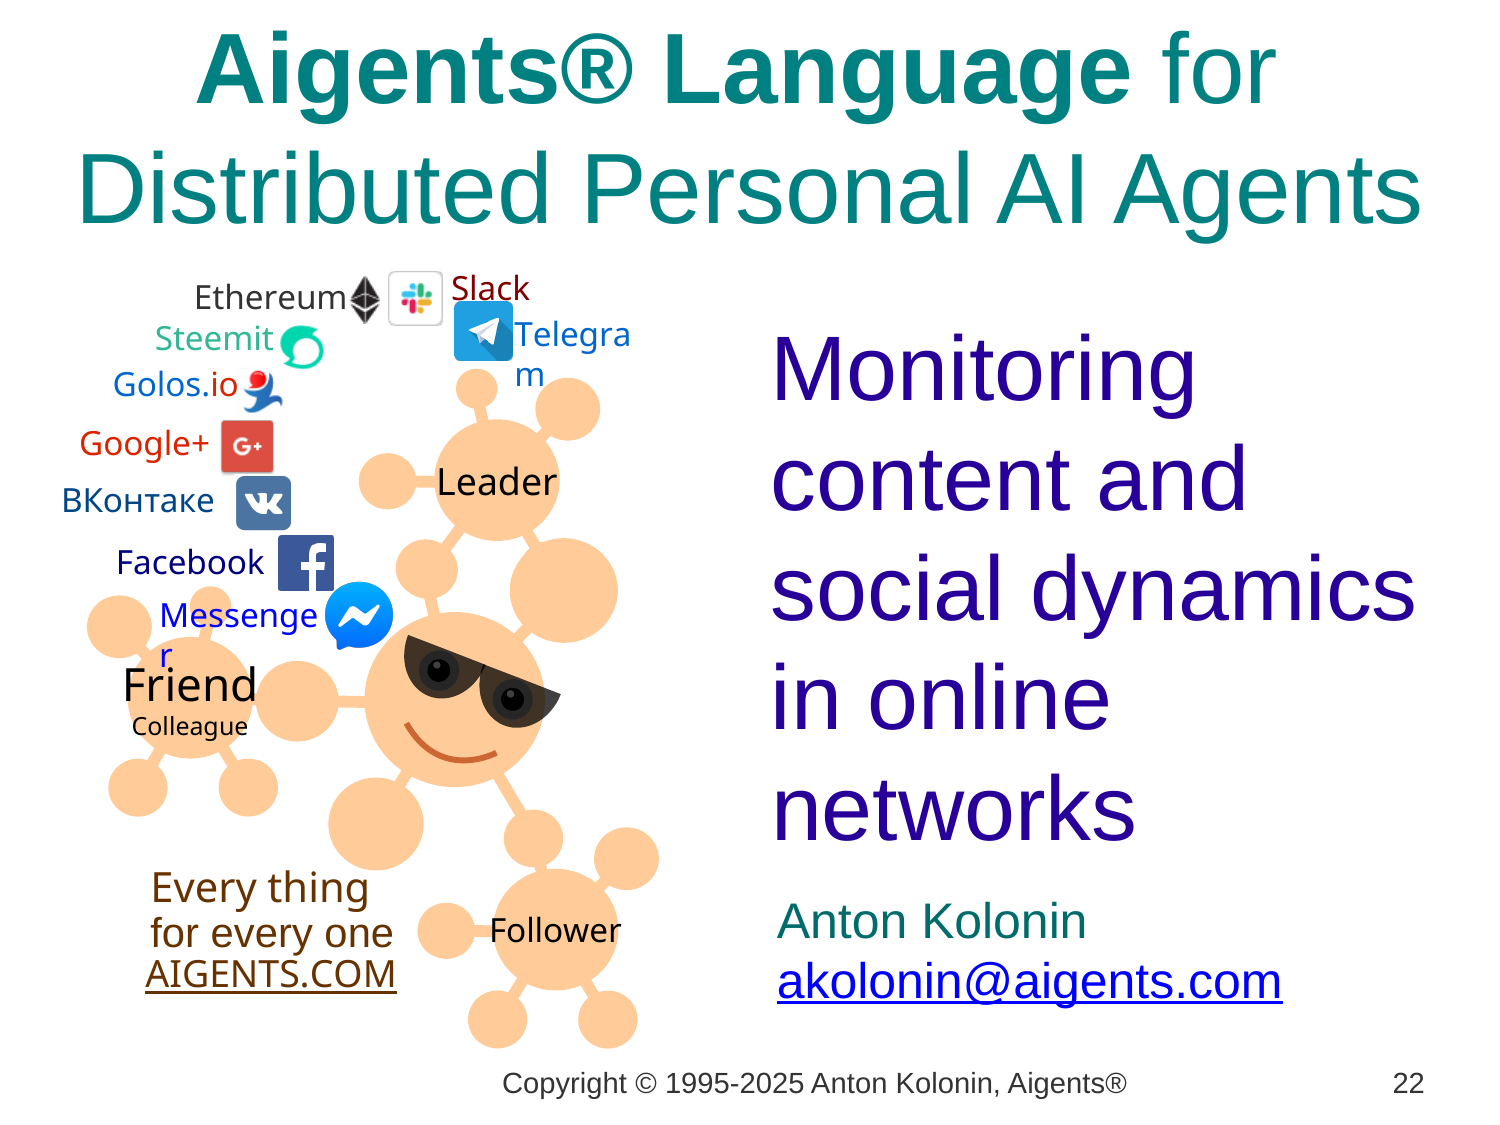

Aigents® Language for
Distributed Personal AI Agents
Slack
Ethereum
Steemit
Golos.io
Google+
ВКонтаке
Facebook
Monitoring content and social dynamics in online networks
Telegram
Leader
Friend
Colleague
Follower
Every thing
for every one
AIGENTS.COM
Messenger
Anton Kolonin
akolonin@aigents.com
Copyright © 1995-2025 Anton Kolonin, Aigents®
22